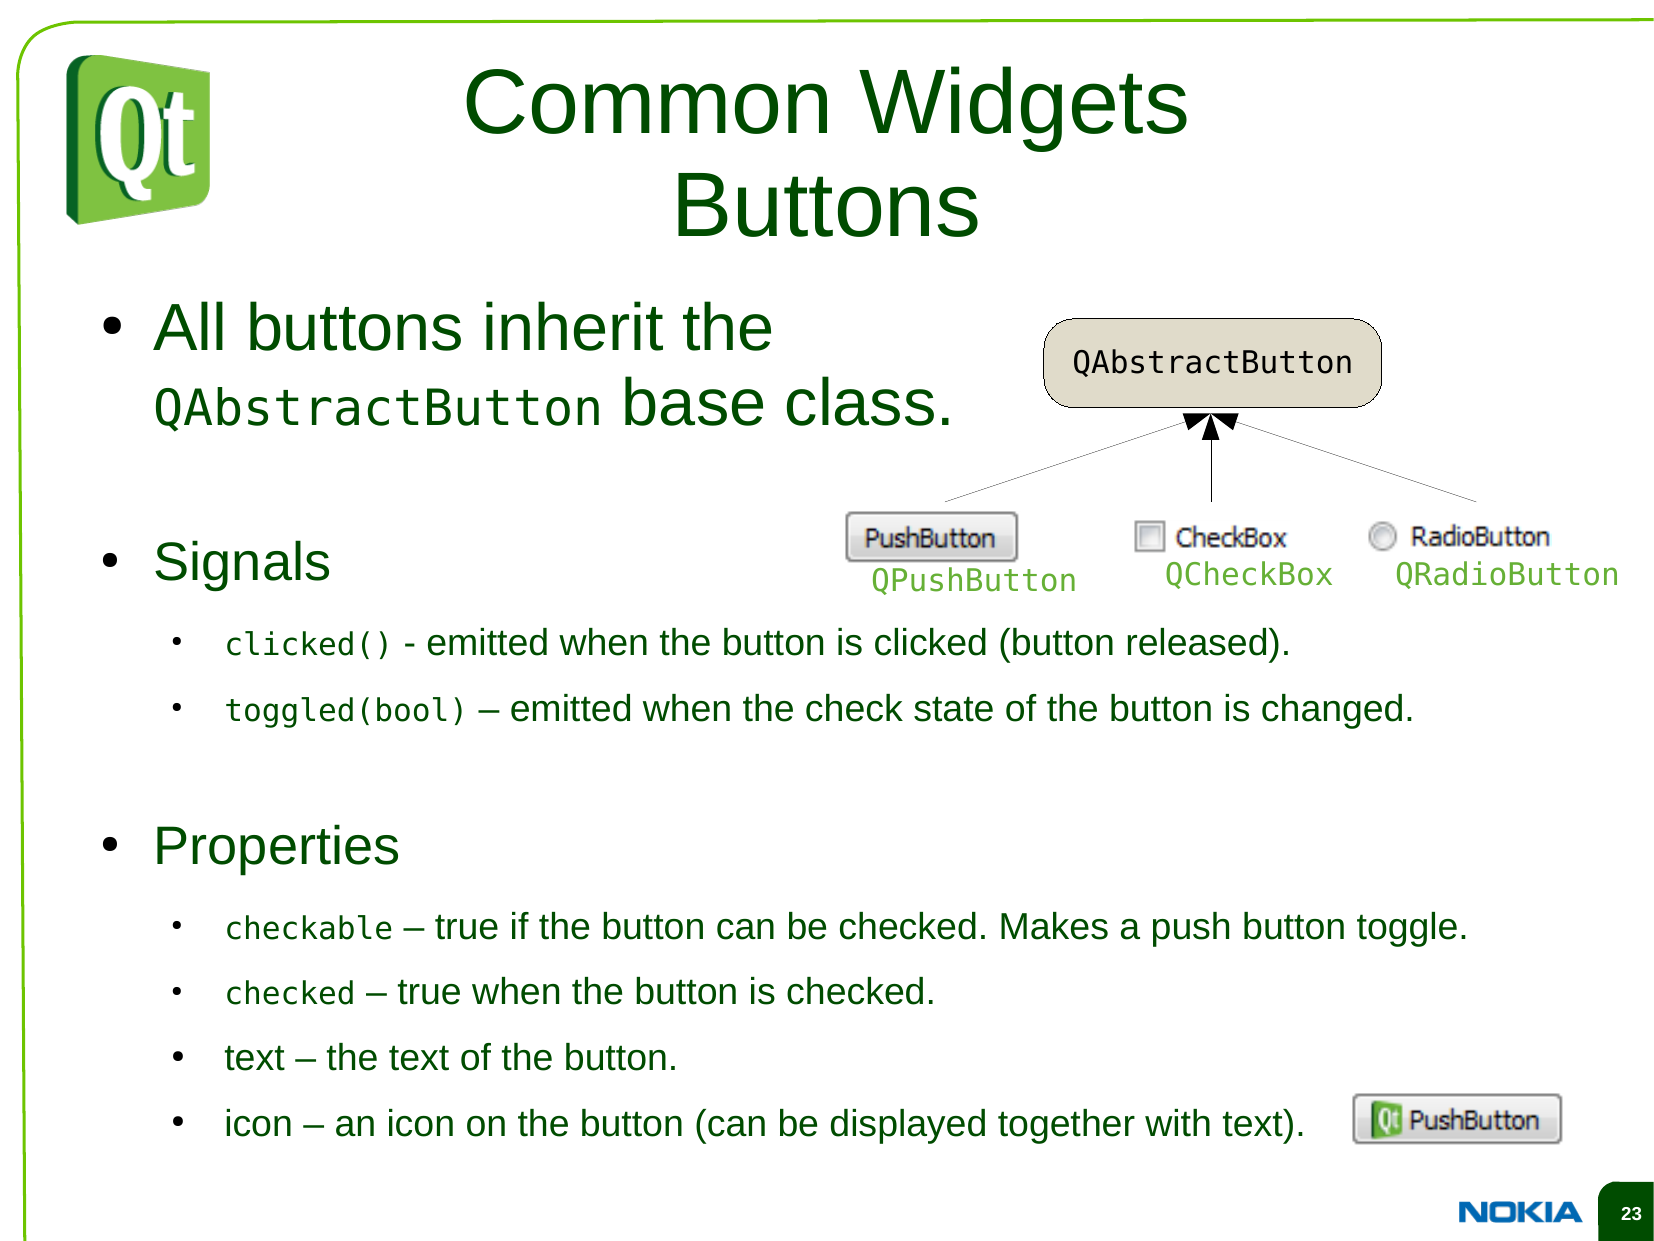

# Common Widgets Buttons
All buttons inherit the
QAbstractButton base class.
Signals
clicked() - emitted when the button is clicked (button released).
toggled(bool) – emitted when the check state of the button is changed.
Properties
checkable – true if the button can be checked. Makes a push button toggle.
checked – true when the button is checked.
text – the text of the button.
icon – an icon on the button (can be displayed together with text).
QAbstractButton
QCheckBox
QRadioButton
QPushButton